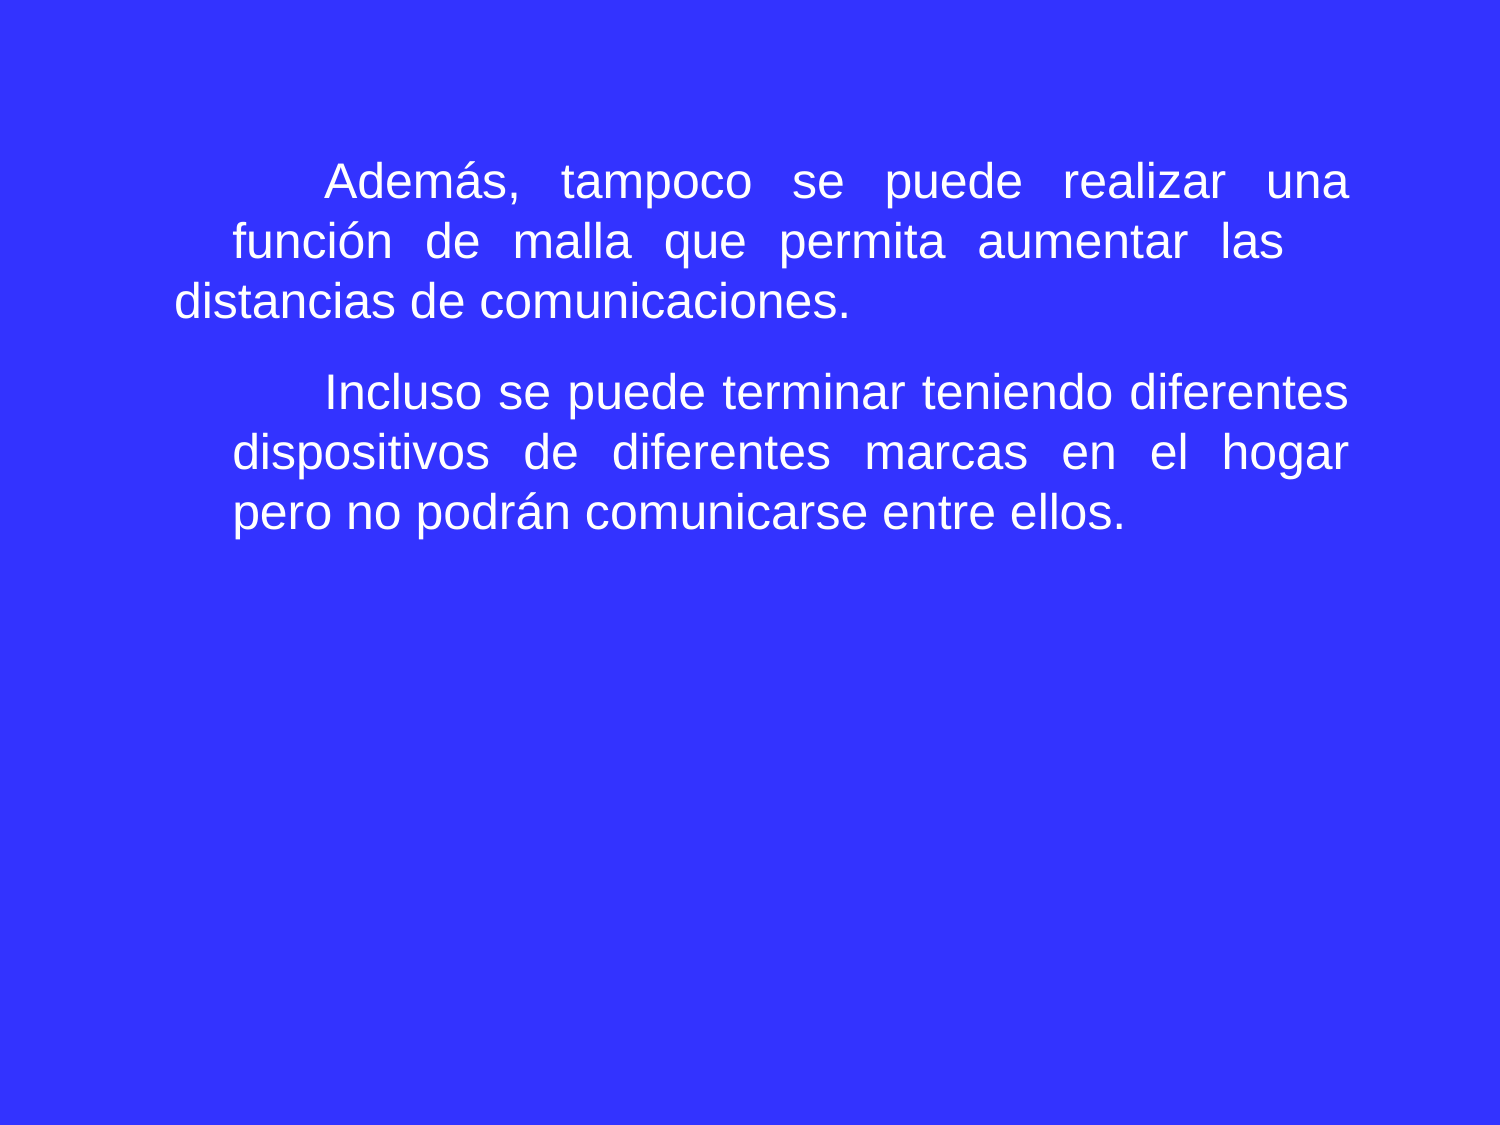

Además, tampoco se puede realizar una 	función de malla que permita aumentar las 	distancias de comunicaciones.
		Incluso se puede terminar teniendo diferentes 	dispositivos de diferentes marcas en el hogar 	pero no podrán comunicarse entre ellos.